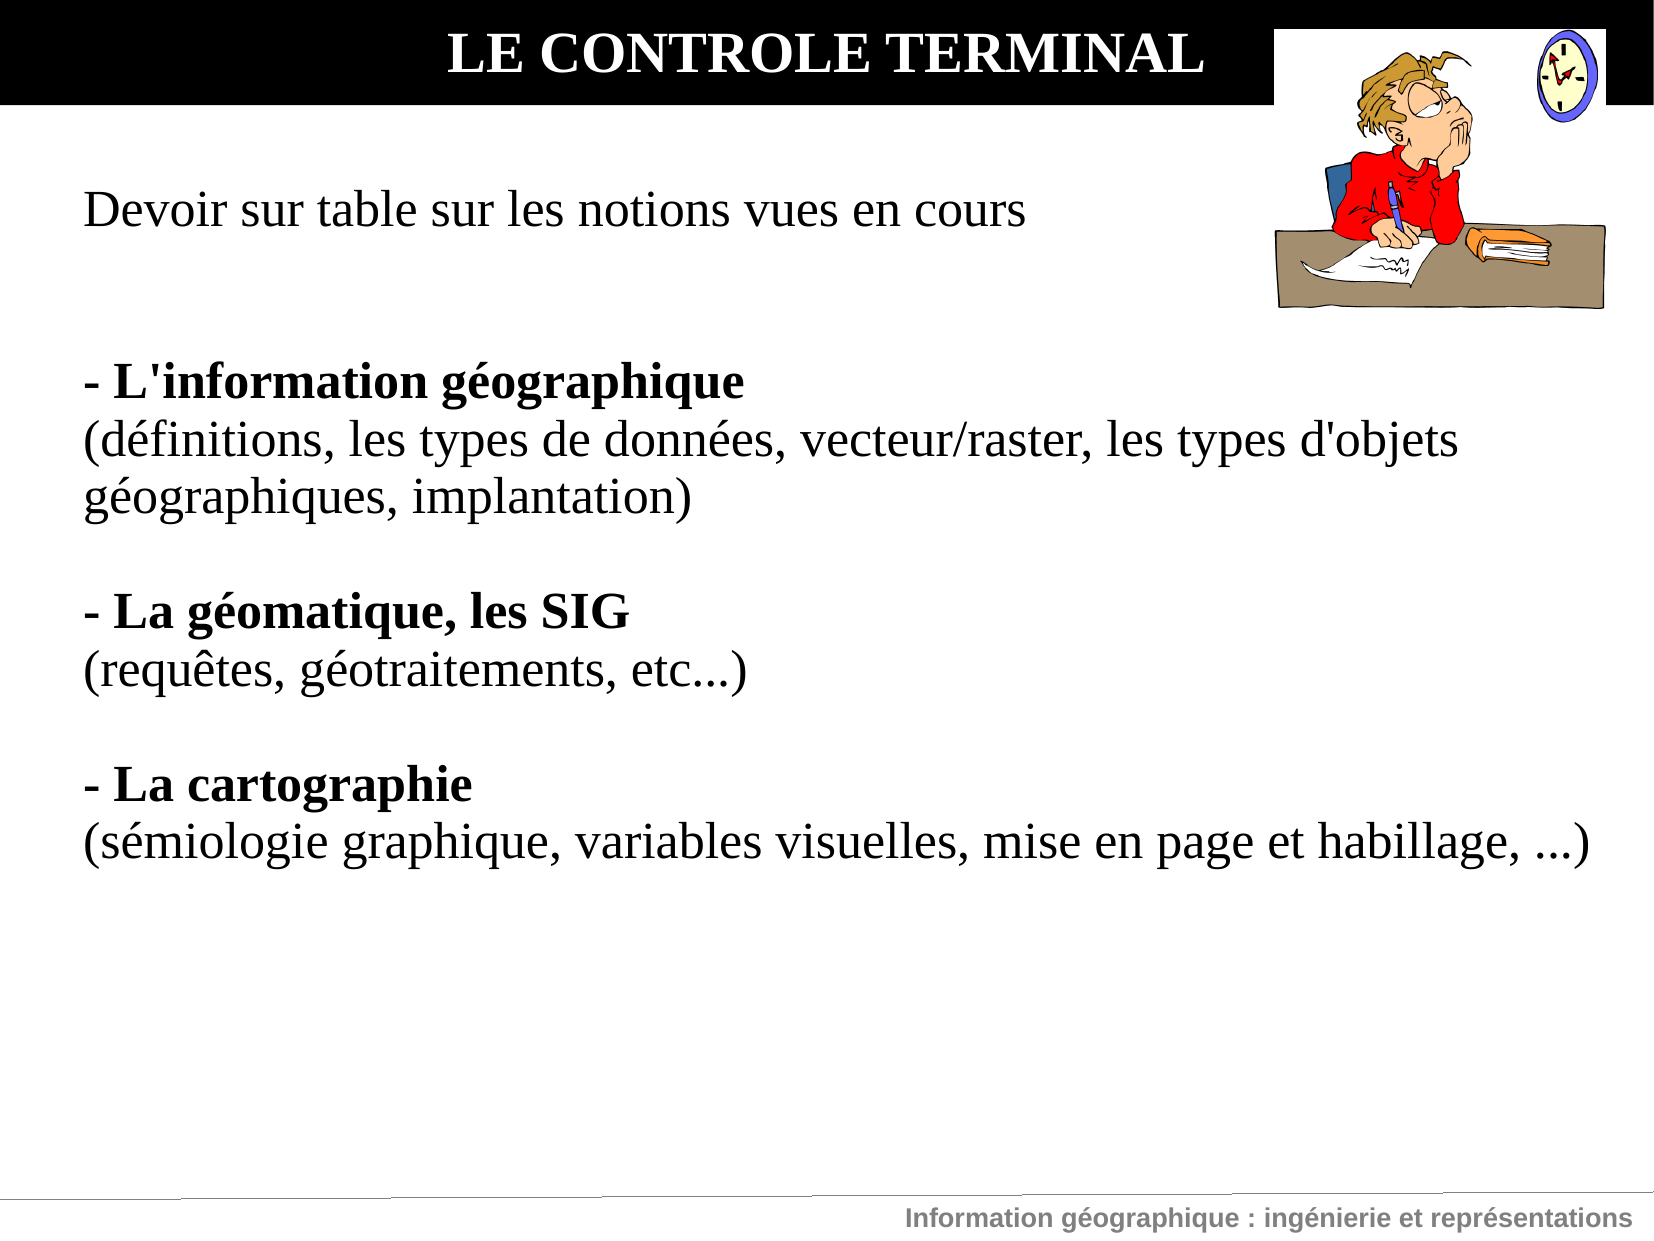

# LE CONTROLE TERMINAL
Devoir sur table sur les notions vues en cours
- L'information géographique
(définitions, les types de données, vecteur/raster, les types d'objets géographiques, implantation)
- La géomatique, les SIG
(requêtes, géotraitements, etc...)
- La cartographie
(sémiologie graphique, variables visuelles, mise en page et habillage, ...)